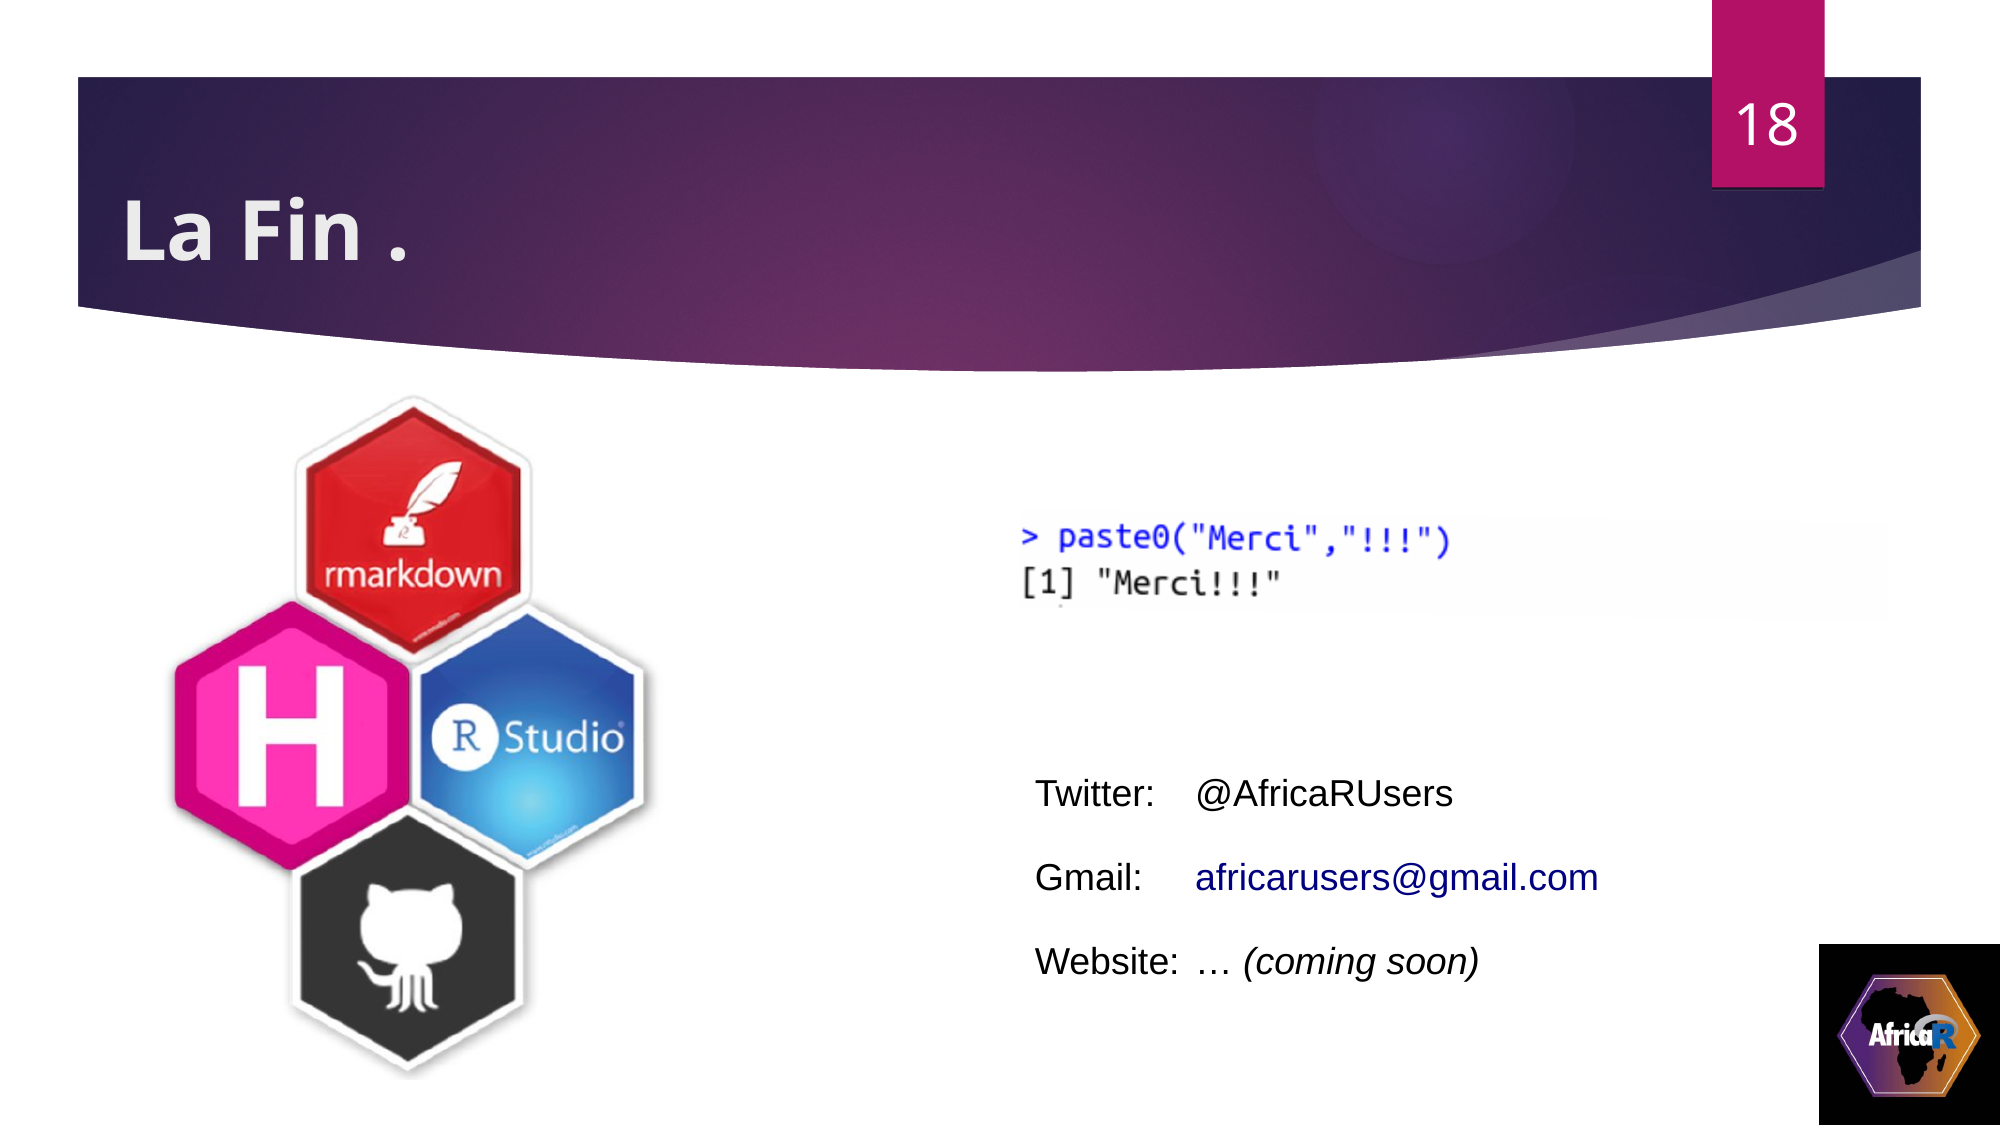

18
# La Fin .
Twitter:	 @AfricaRUsers
Gmail:	 africarusers@gmail.com
Website:	 … (coming soon)
@AfricaRUsers